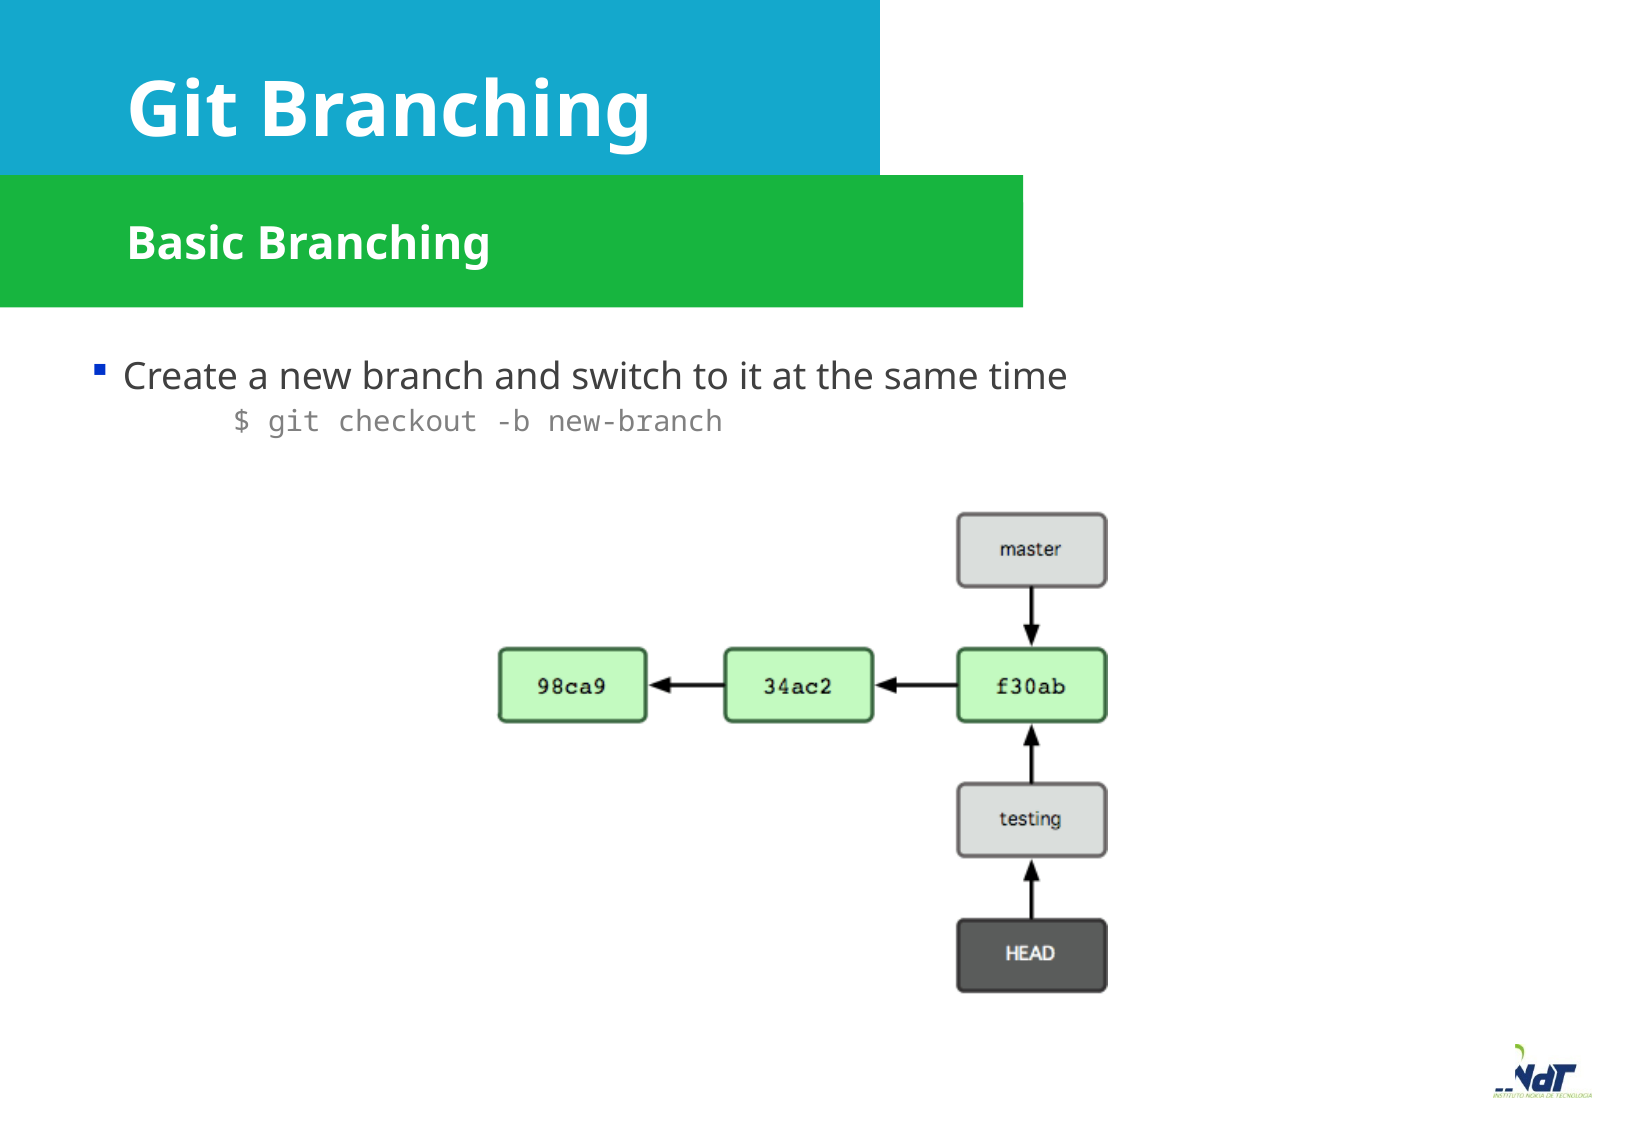

# Git Branching
Basic Branching
Create a new branch and switch to it at the same time
$ git checkout -b new-branch